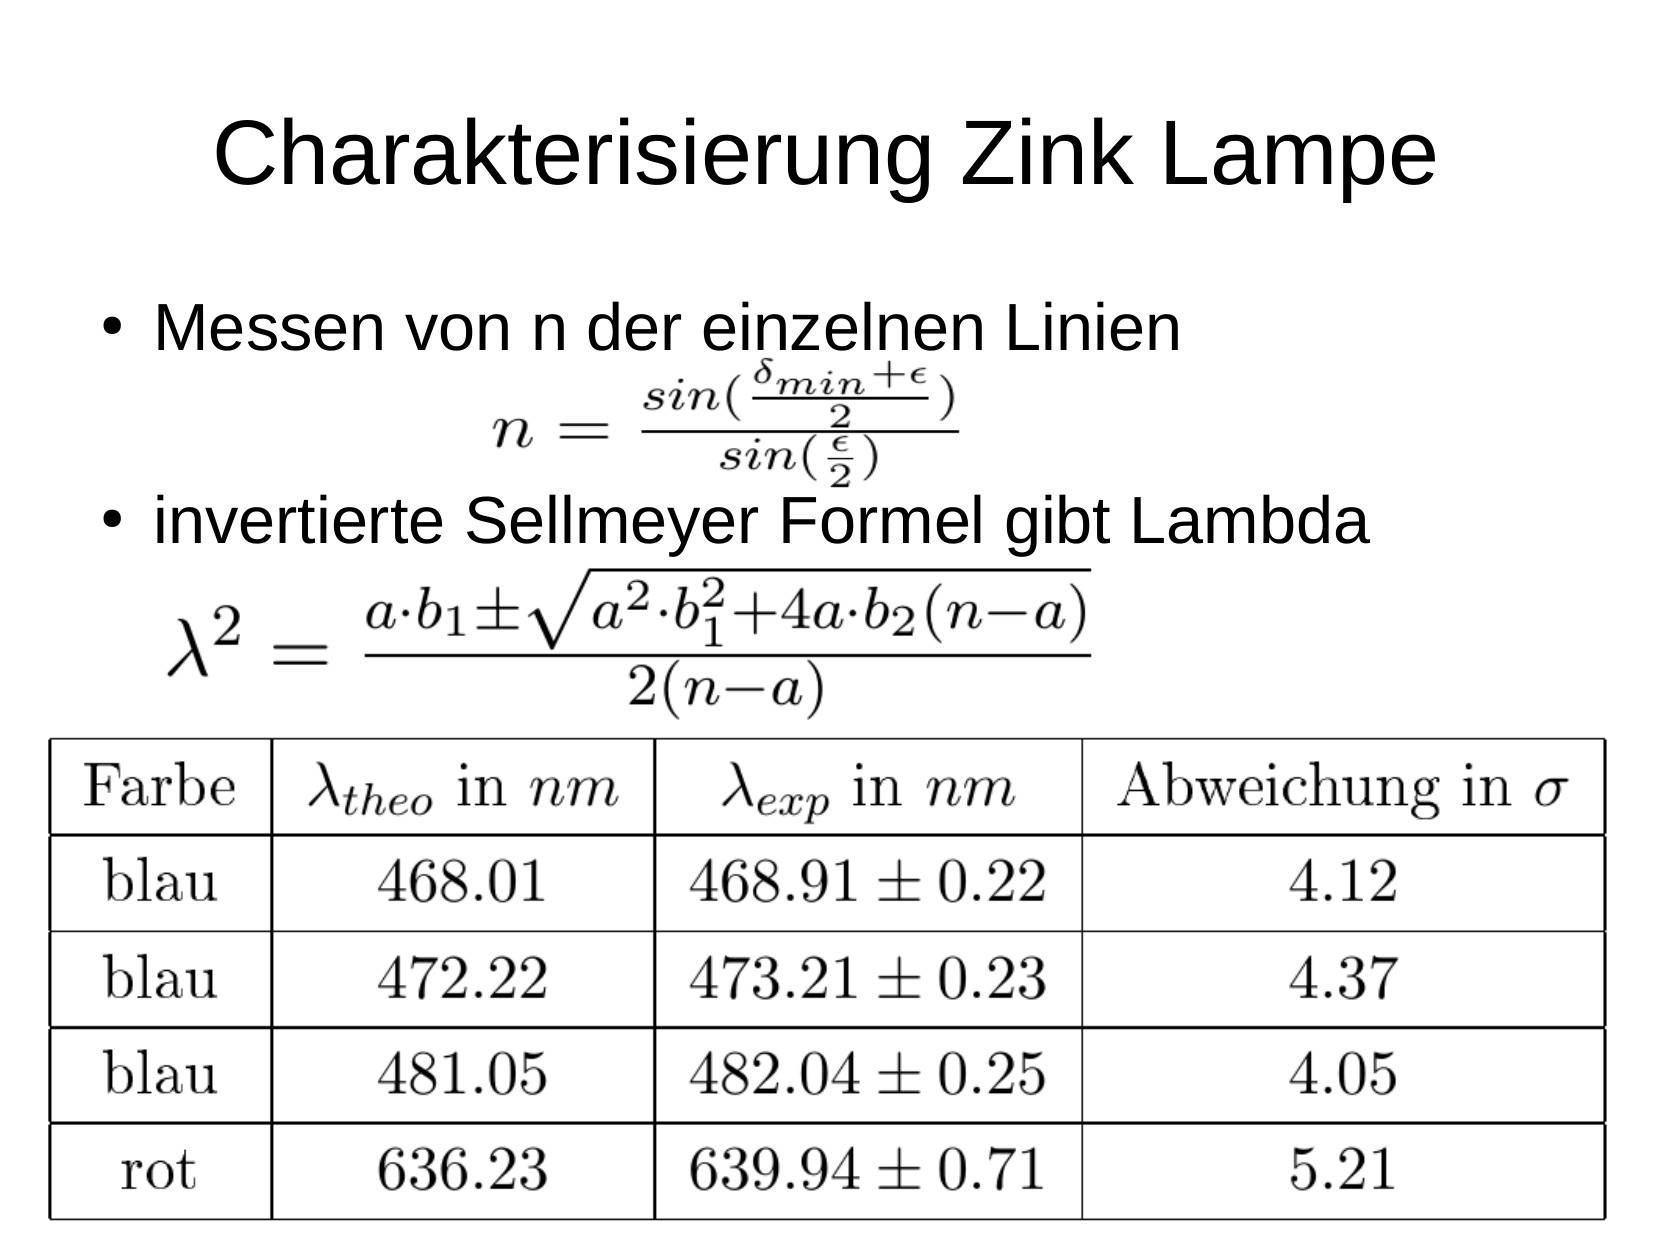

# Charakterisierung Zink Lampe
Messen von n der einzelnen Linien
invertierte Sellmeyer Formel gibt Lambda
7